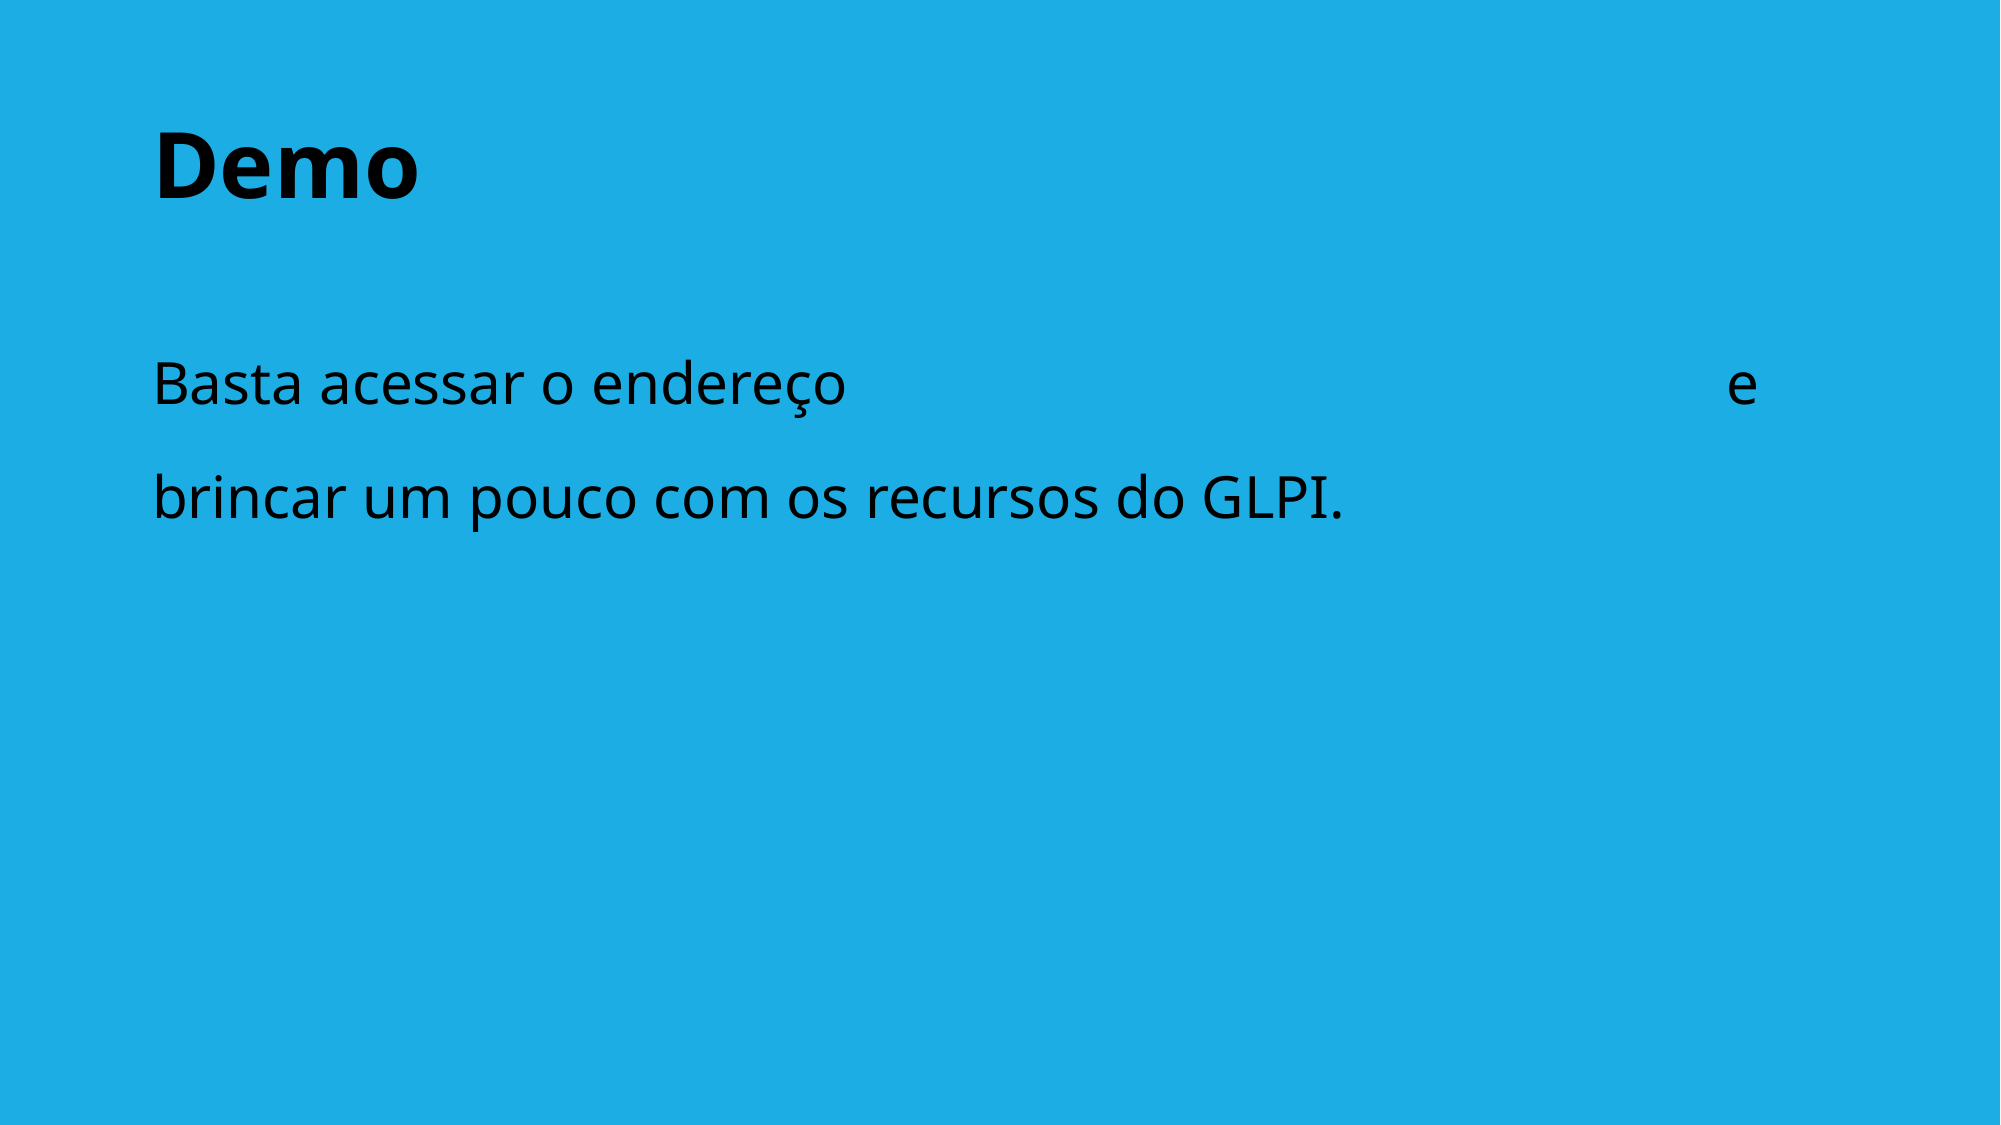

Demo
Basta acessar o endereço https://demo.glpi-project.org e brincar um pouco com os recursos do GLPI.